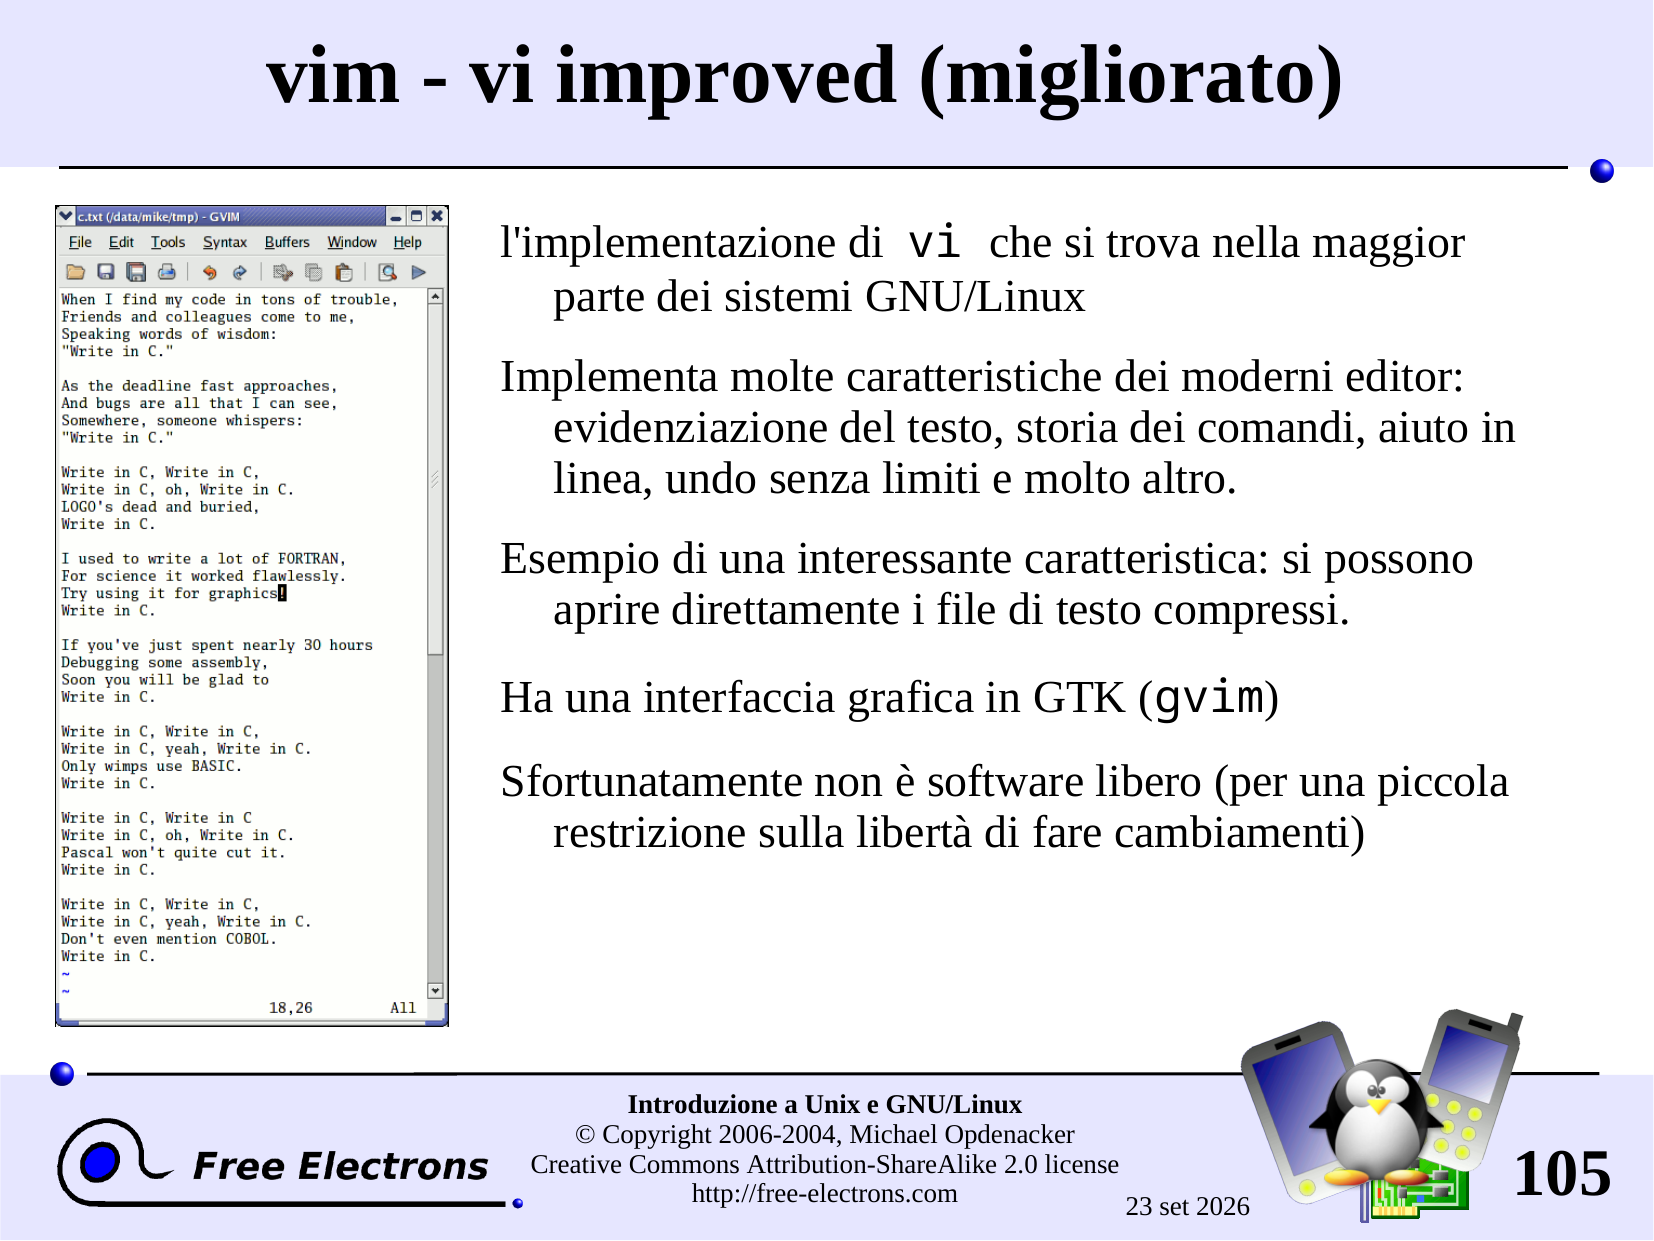

# vim - vi improved (migliorato)
l'implementazione di vi che si trova nella maggior parte dei sistemi GNU/Linux
Implementa molte caratteristiche dei moderni editor: evidenziazione del testo, storia dei comandi, aiuto in linea, undo senza limiti e molto altro.
Esempio di una interessante caratteristica: si possono aprire direttamente i file di testo compressi.
Ha una interfaccia grafica in GTK (gvim)
Sfortunatamente non è software libero (per una piccola restrizione sulla libertà di fare cambiamenti)